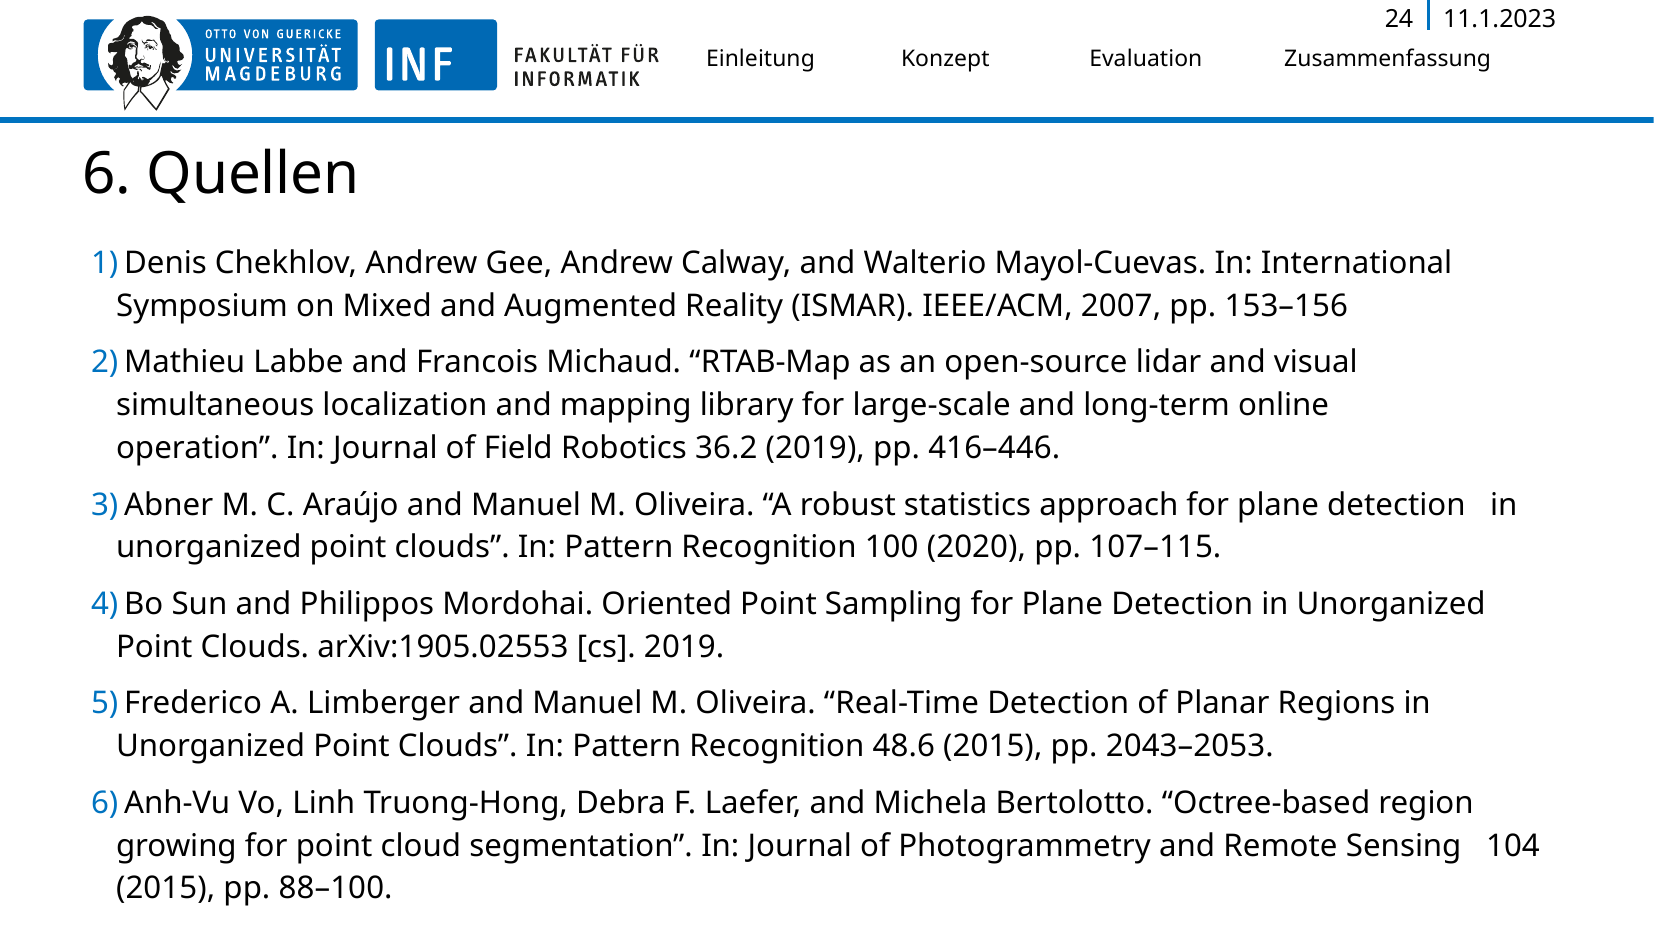

# 6. Quellen
 Denis Chekhlov, Andrew Gee, Andrew Calway, and Walterio Mayol-Cuevas. In: International Symposium on Mixed and Augmented Reality (ISMAR). IEEE/ACM, 2007, pp. 153–156
 Mathieu Labbe and Francois Michaud. “RTAB-Map as an open-source lidar and visual simultaneous localization and mapping library for large-scale and long-term online operation”. In: Journal of Field Robotics 36.2 (2019), pp. 416–446.
 Abner M. C. Araújo and Manuel M. Oliveira. “A robust statistics approach for plane detection in unorganized point clouds”. In: Pattern Recognition 100 (2020), pp. 107–115.
 Bo Sun and Philippos Mordohai. Oriented Point Sampling for Plane Detection in Unorganized Point Clouds. arXiv:1905.02553 [cs]. 2019.
 Frederico A. Limberger and Manuel M. Oliveira. “Real-Time Detection of Planar Regions in Unorganized Point Clouds”. In: Pattern Recognition 48.6 (2015), pp. 2043–2053.
 Anh-Vu Vo, Linh Truong-Hong, Debra F. Laefer, and Michela Bertolotto. “Octree-based region growing for point cloud segmentation”. In: Journal of Photogrammetry and Remote Sensing 104 (2015), pp. 88–100.